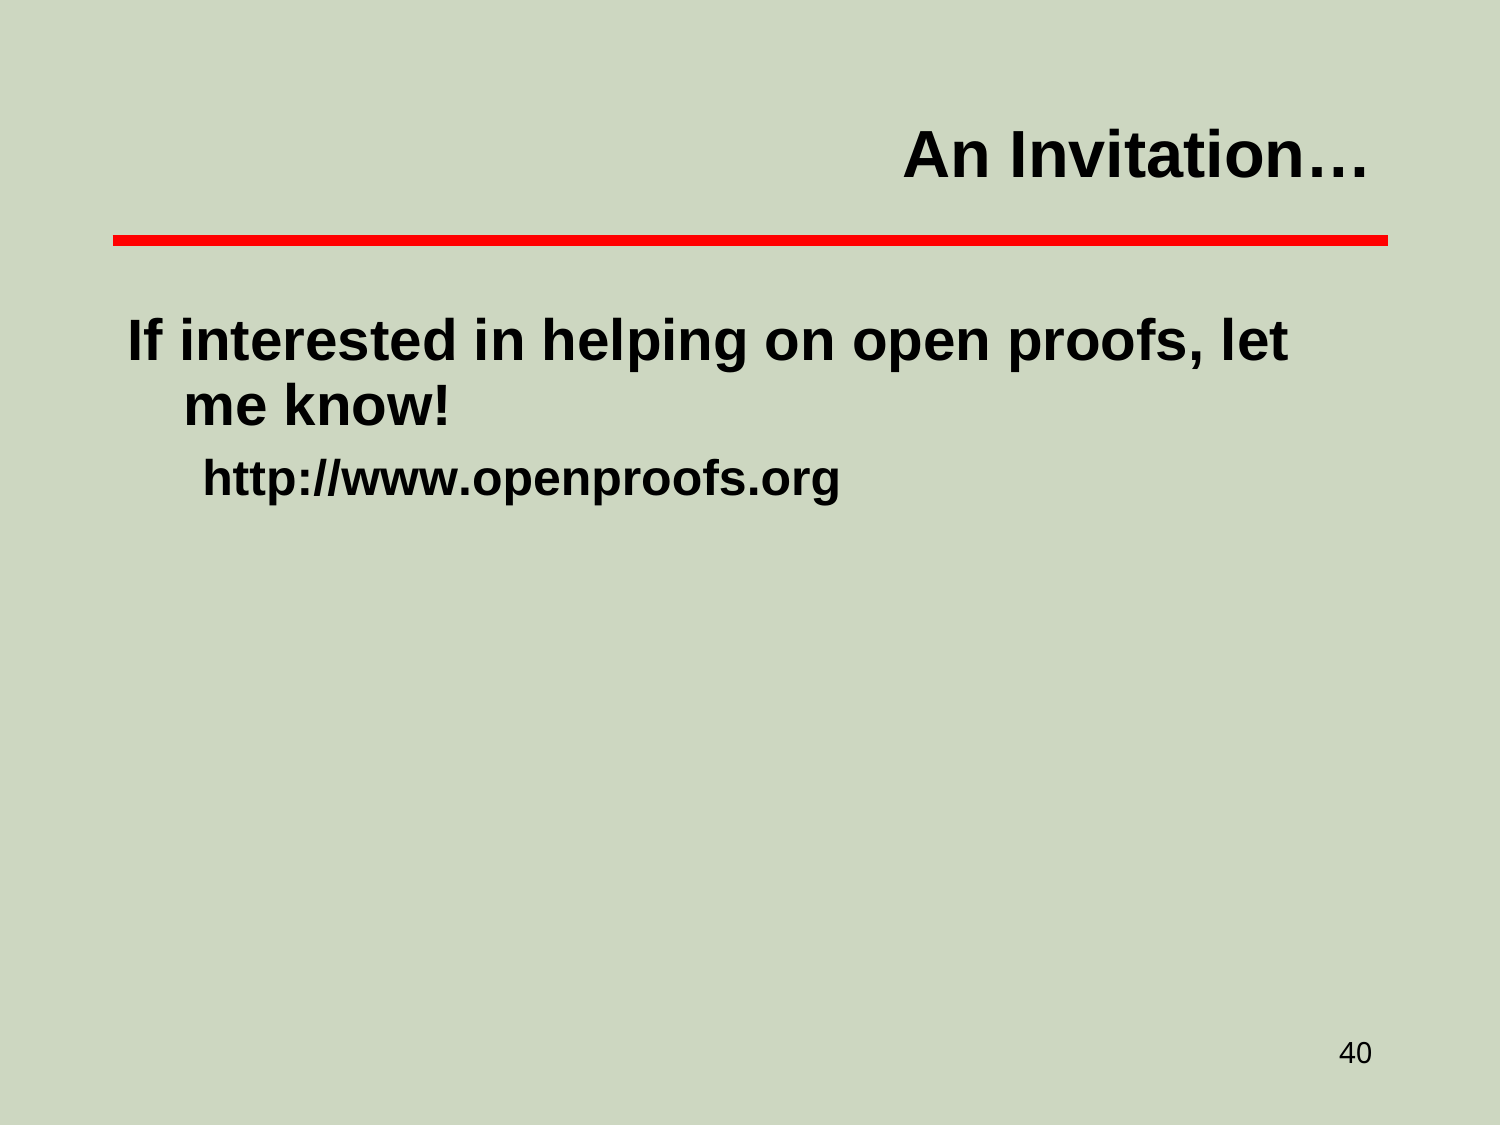

# An Invitation…
If interested in helping on open proofs, let me know!
http://www.openproofs.org